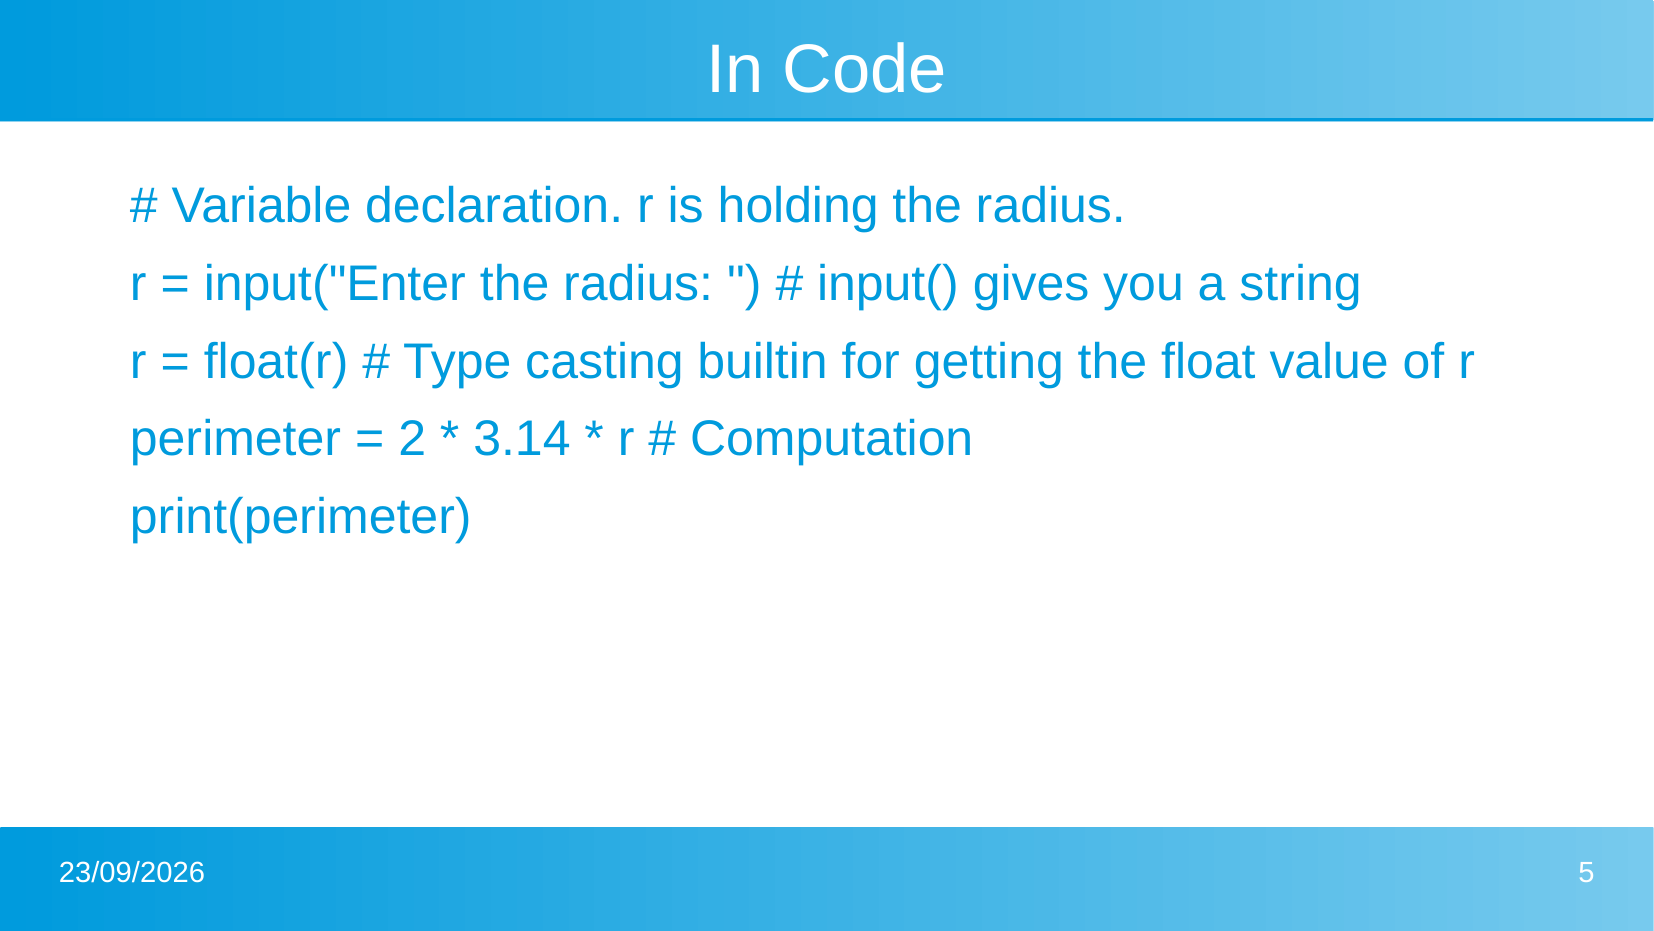

# In Code
# Variable declaration. r is holding the radius.
r = input("Enter the radius: ") # input() gives you a string
r = float(r) # Type casting builtin for getting the float value of r
perimeter = 2 * 3.14 * r # Computation
print(perimeter)
5